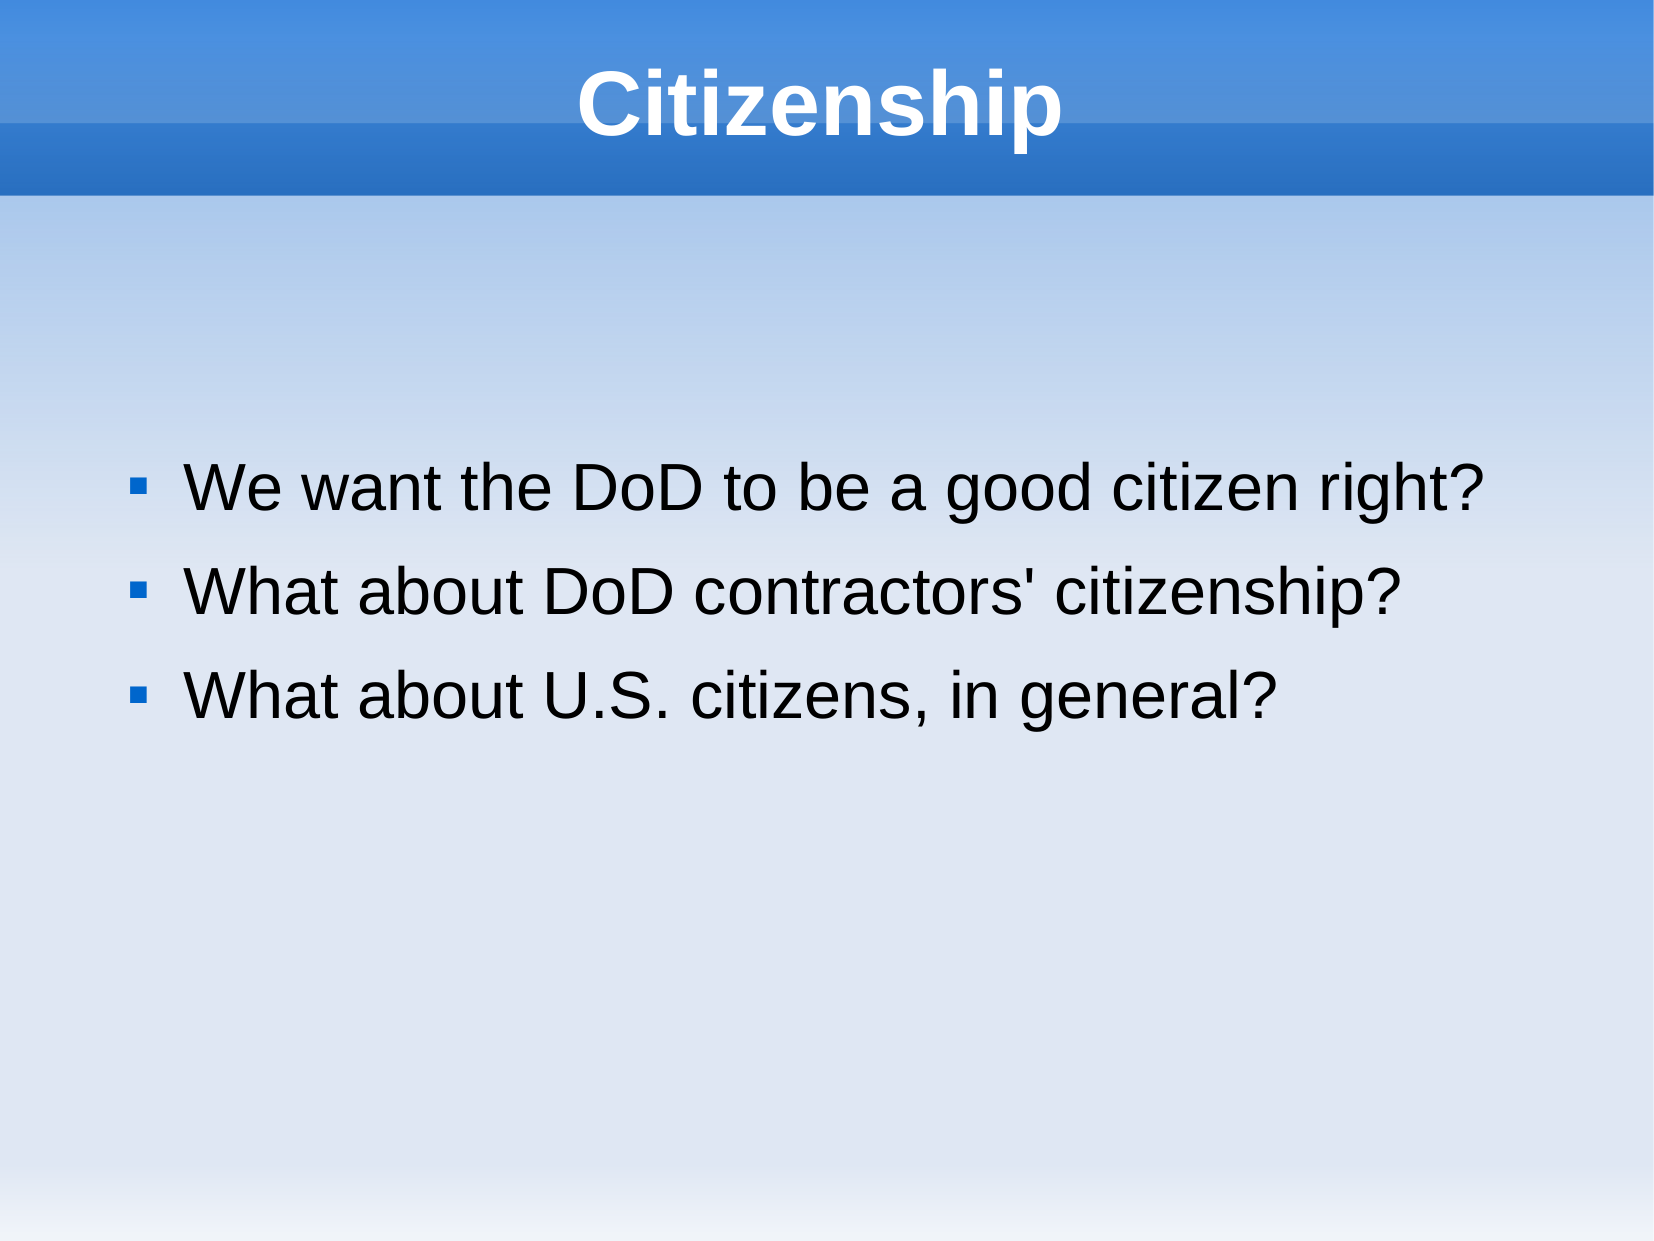

# Citizenship
We want the DoD to be a good citizen right?
What about DoD contractors' citizenship?
What about U.S. citizens, in general?